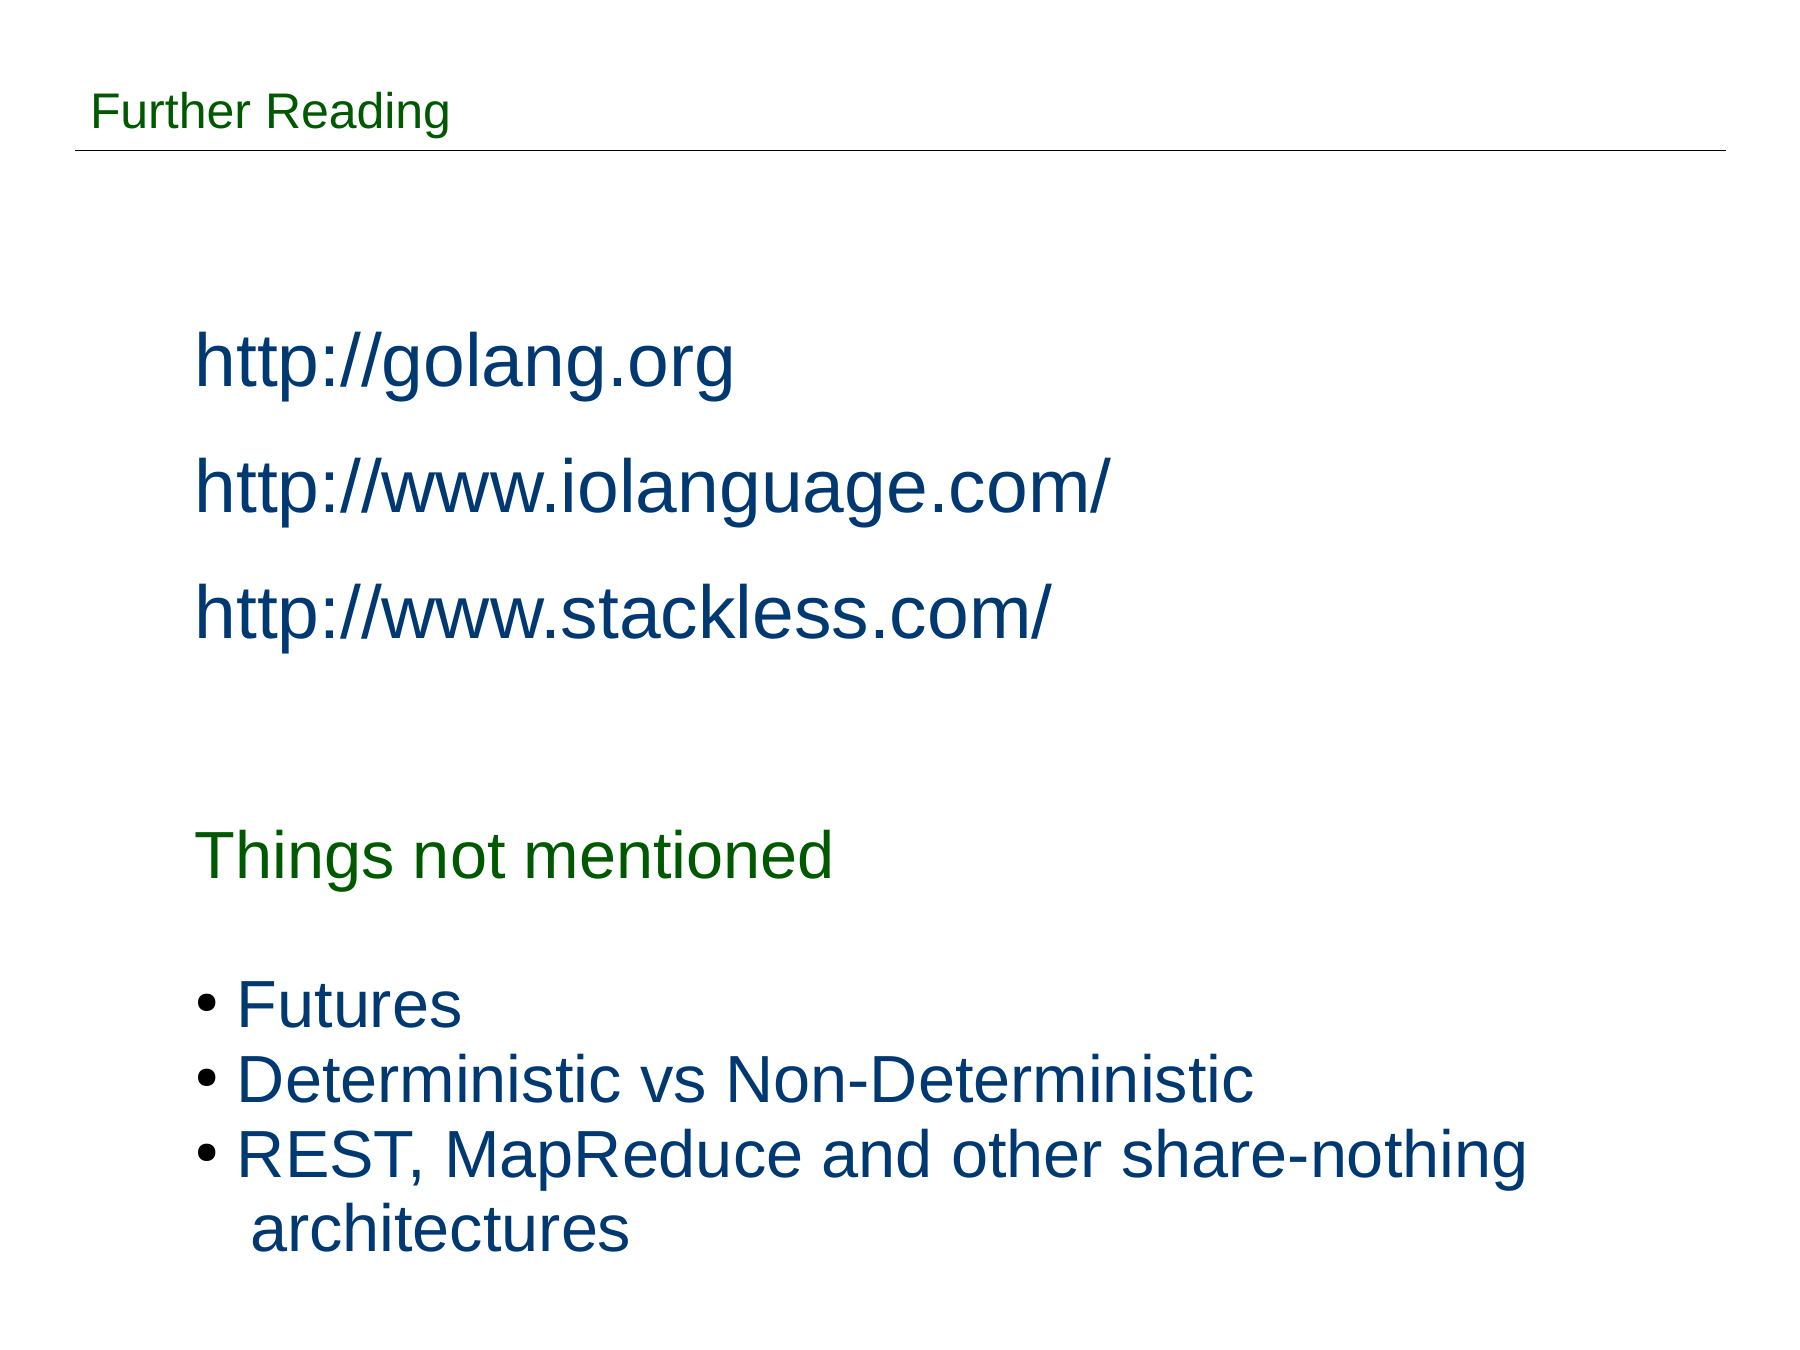

# Further Reading
http://golang.org
http://www.iolanguage.com/
http://www.stackless.com/
Things not mentioned
 Futures
 Deterministic vs Non-Deterministic
 REST, MapReduce and other share-nothing
 architectures